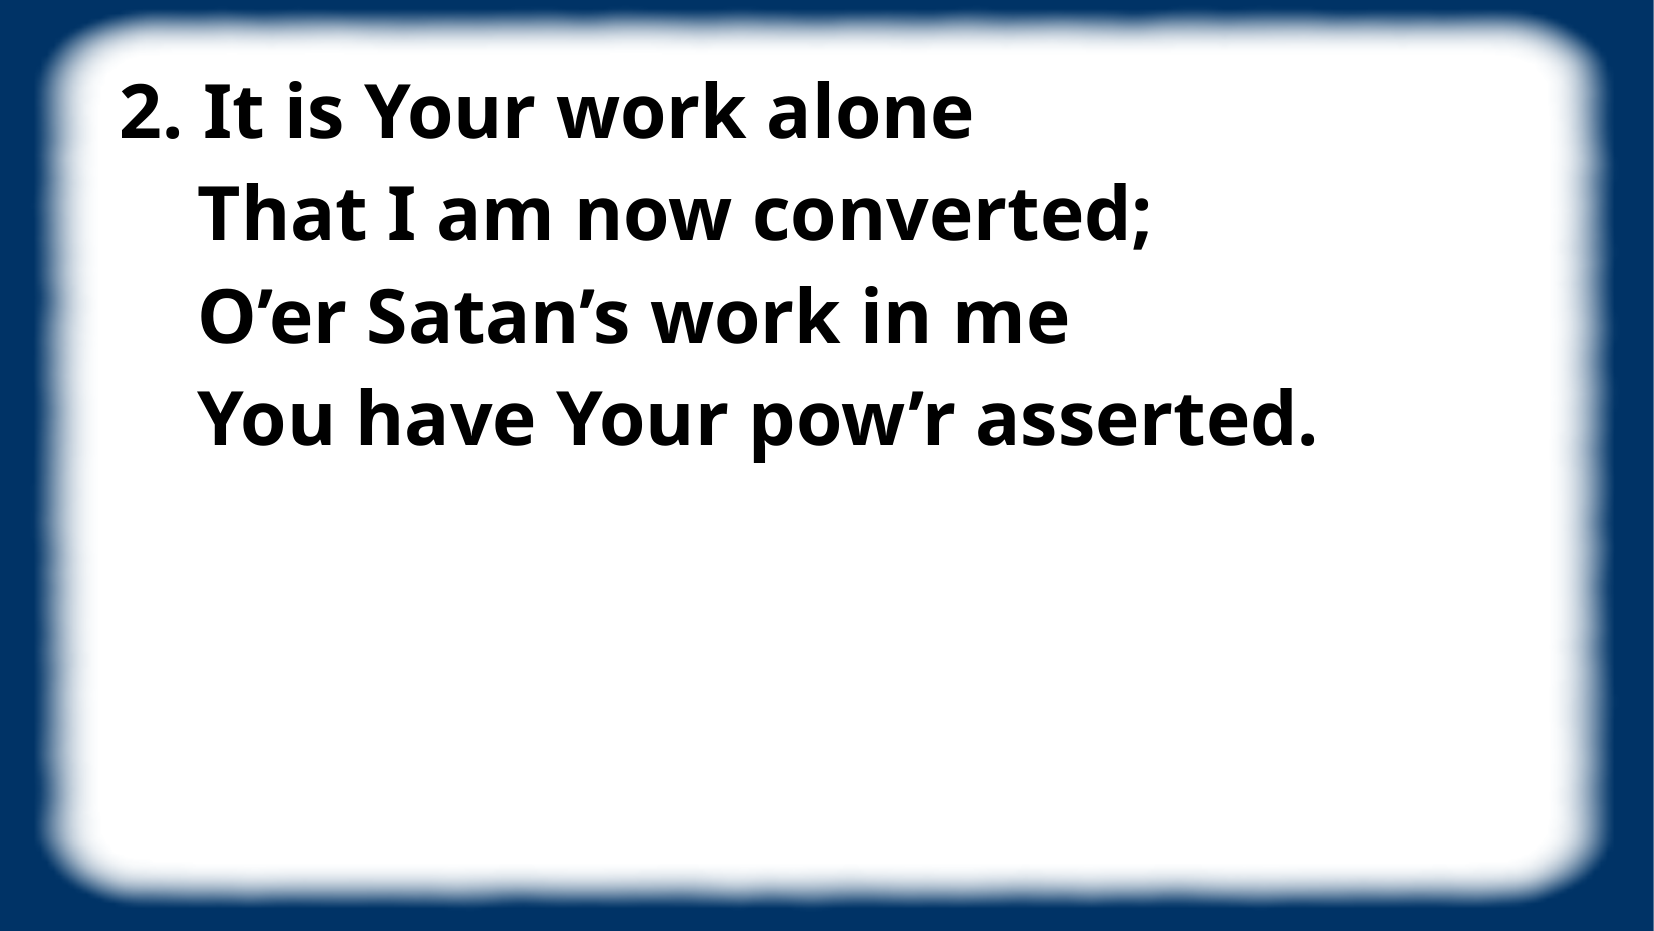

2. It is Your work alone
 That I am now converted;
 O’er Satan’s work in me
 You have Your pow’r asserted.